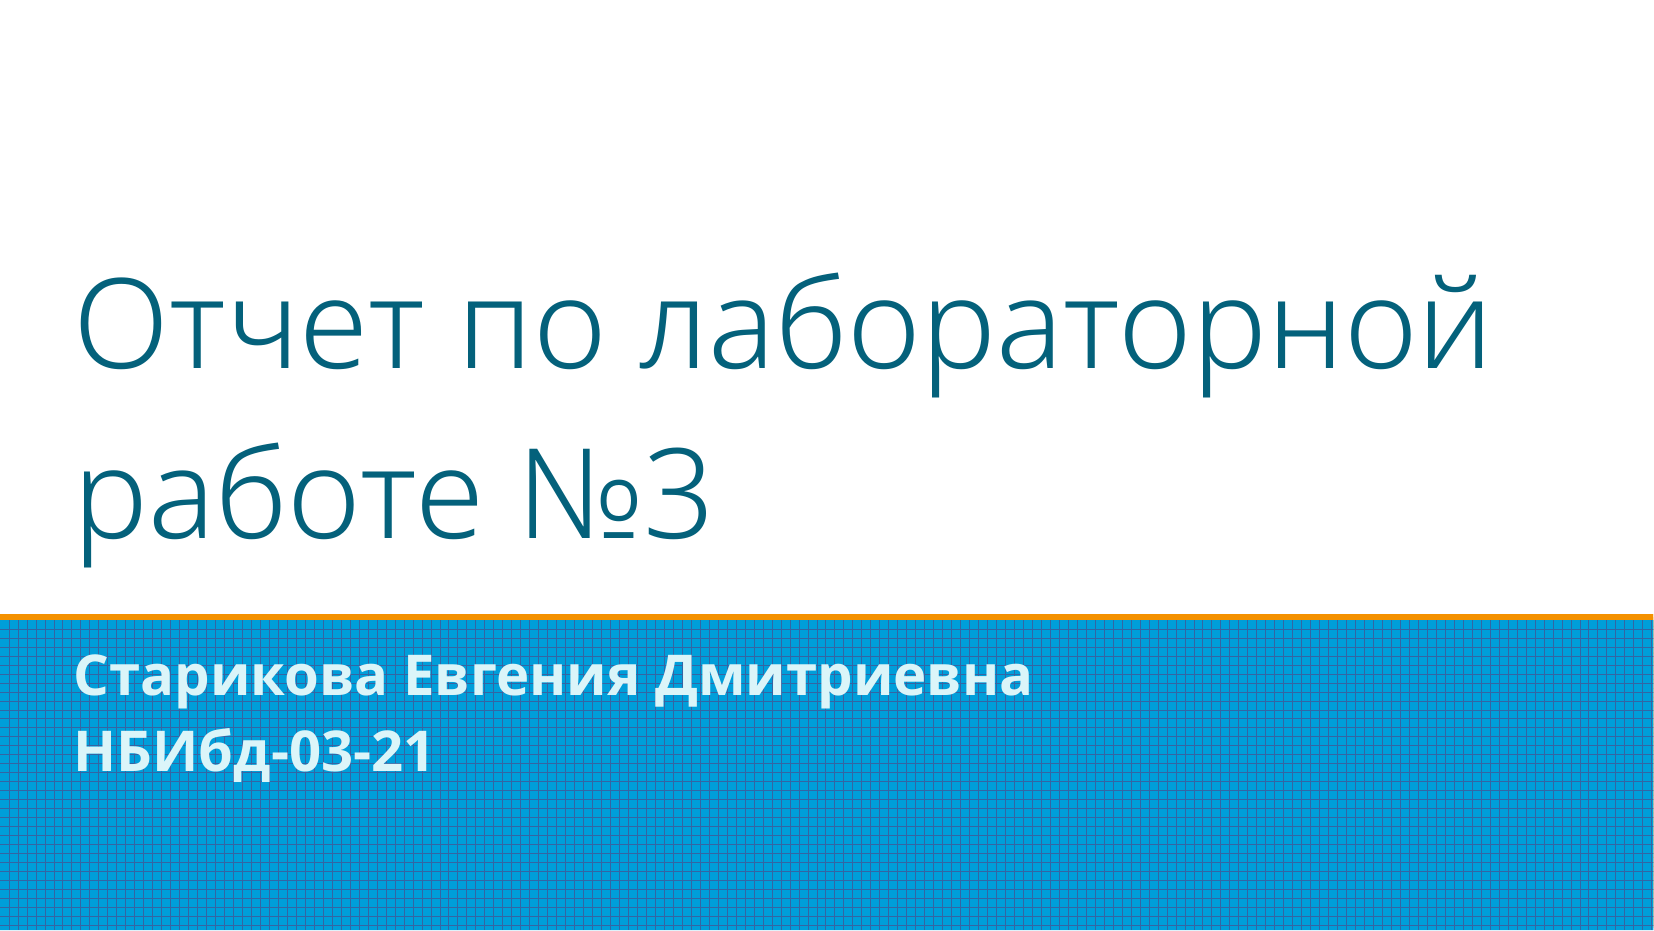

# Отчет по лабораторной работе №3
Старикова Евгения Дмитриевна
НБИбд-03-21